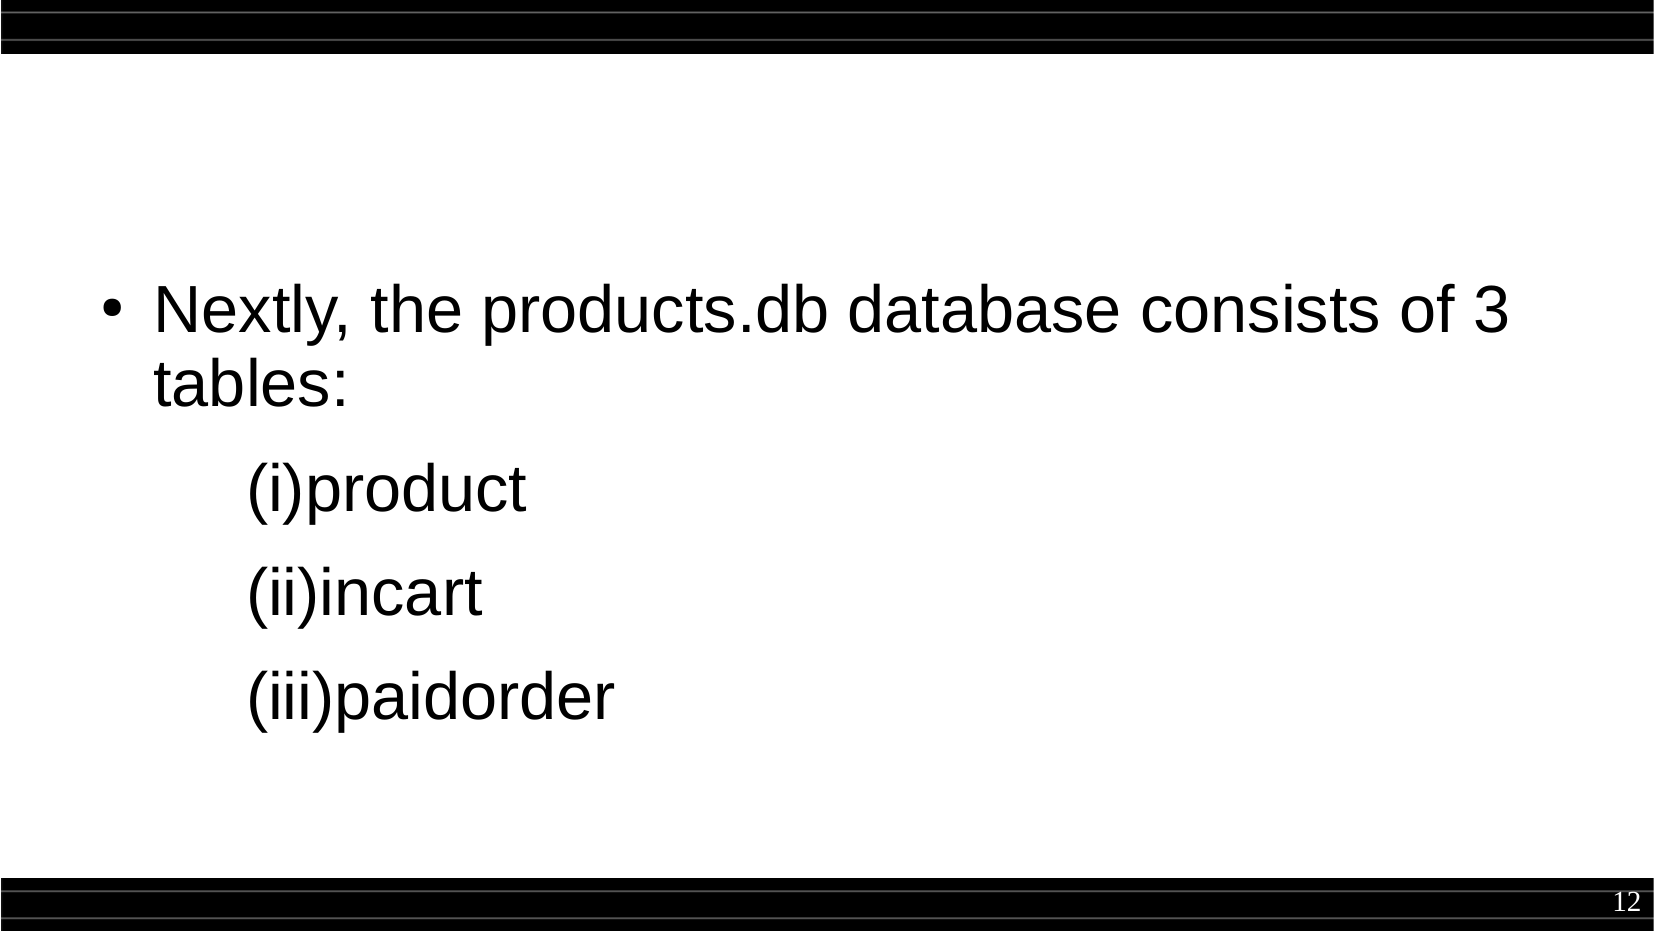

#
Nextly, the products.db database consists of 3 tables:
 (i)product
 (ii)incart
 (iii)paidorder